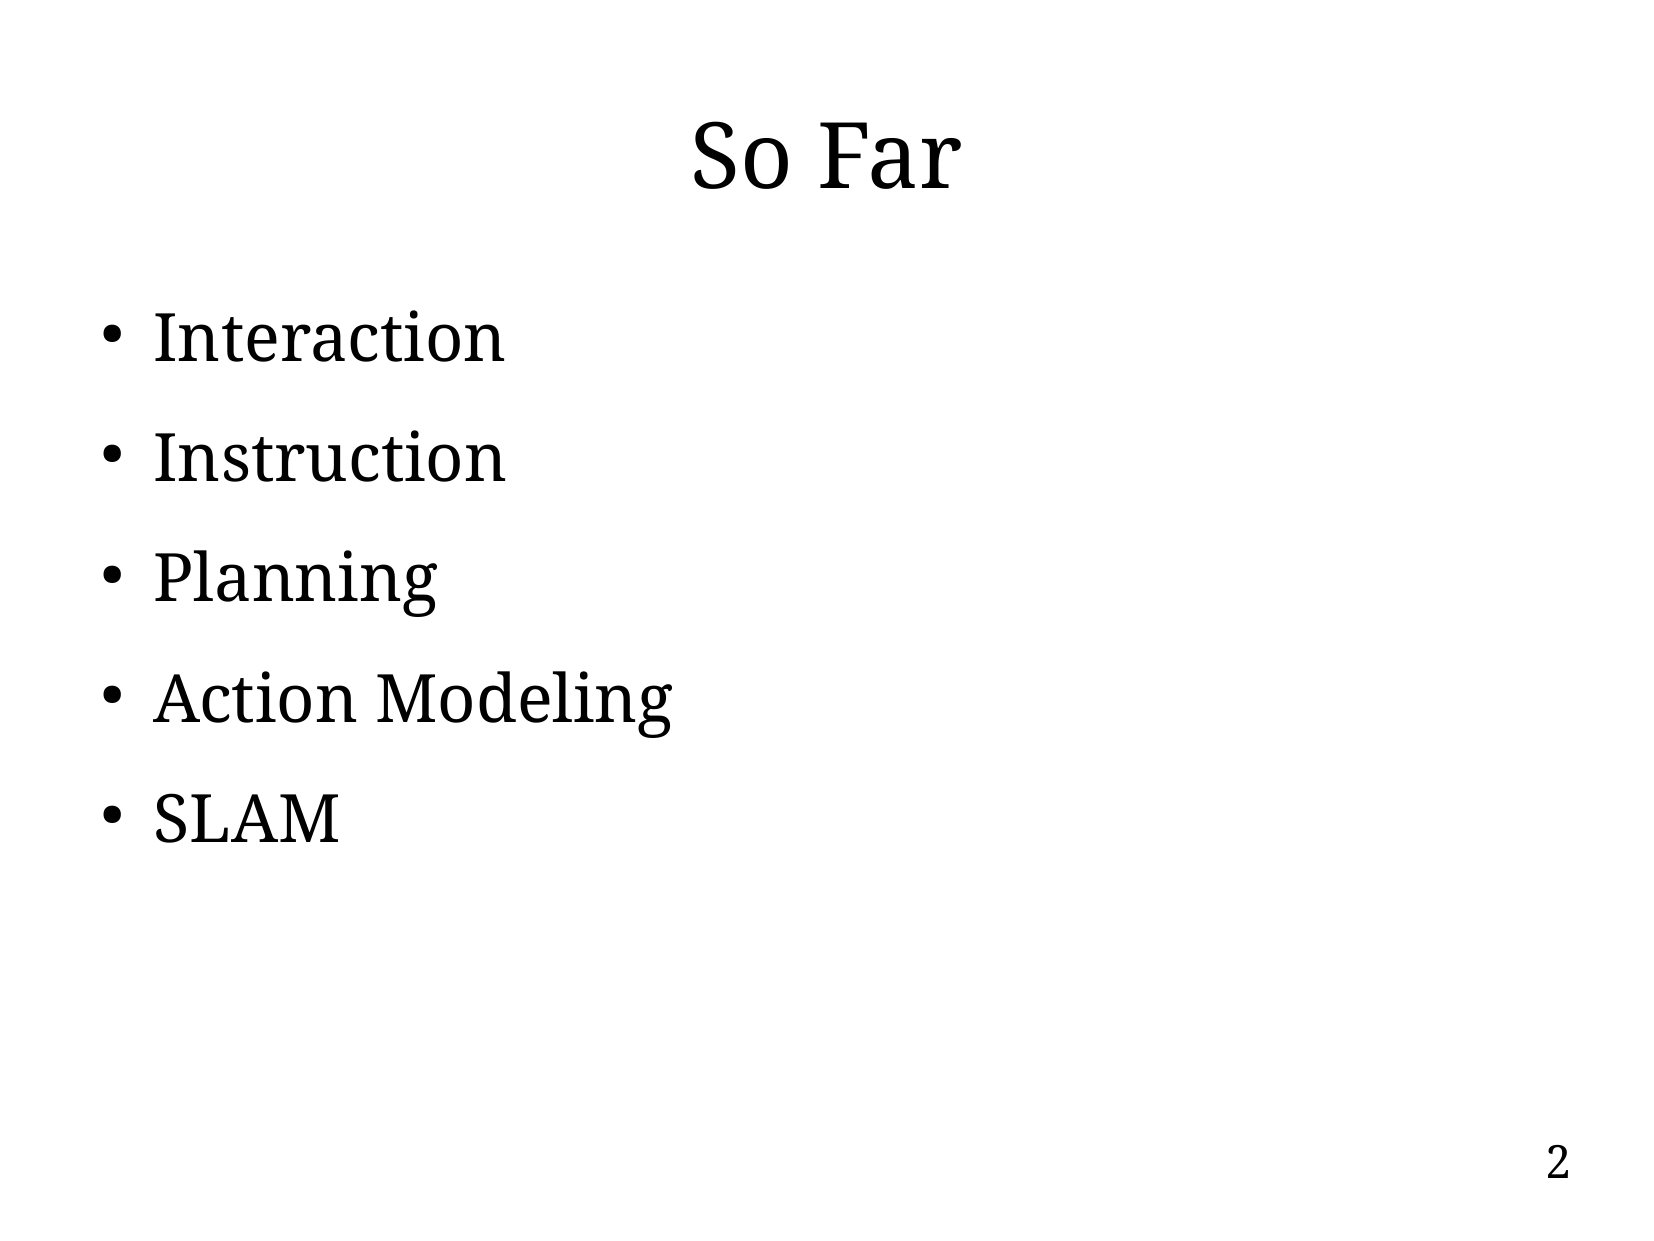

# So Far
Interaction
Instruction
Planning
Action Modeling
SLAM
2